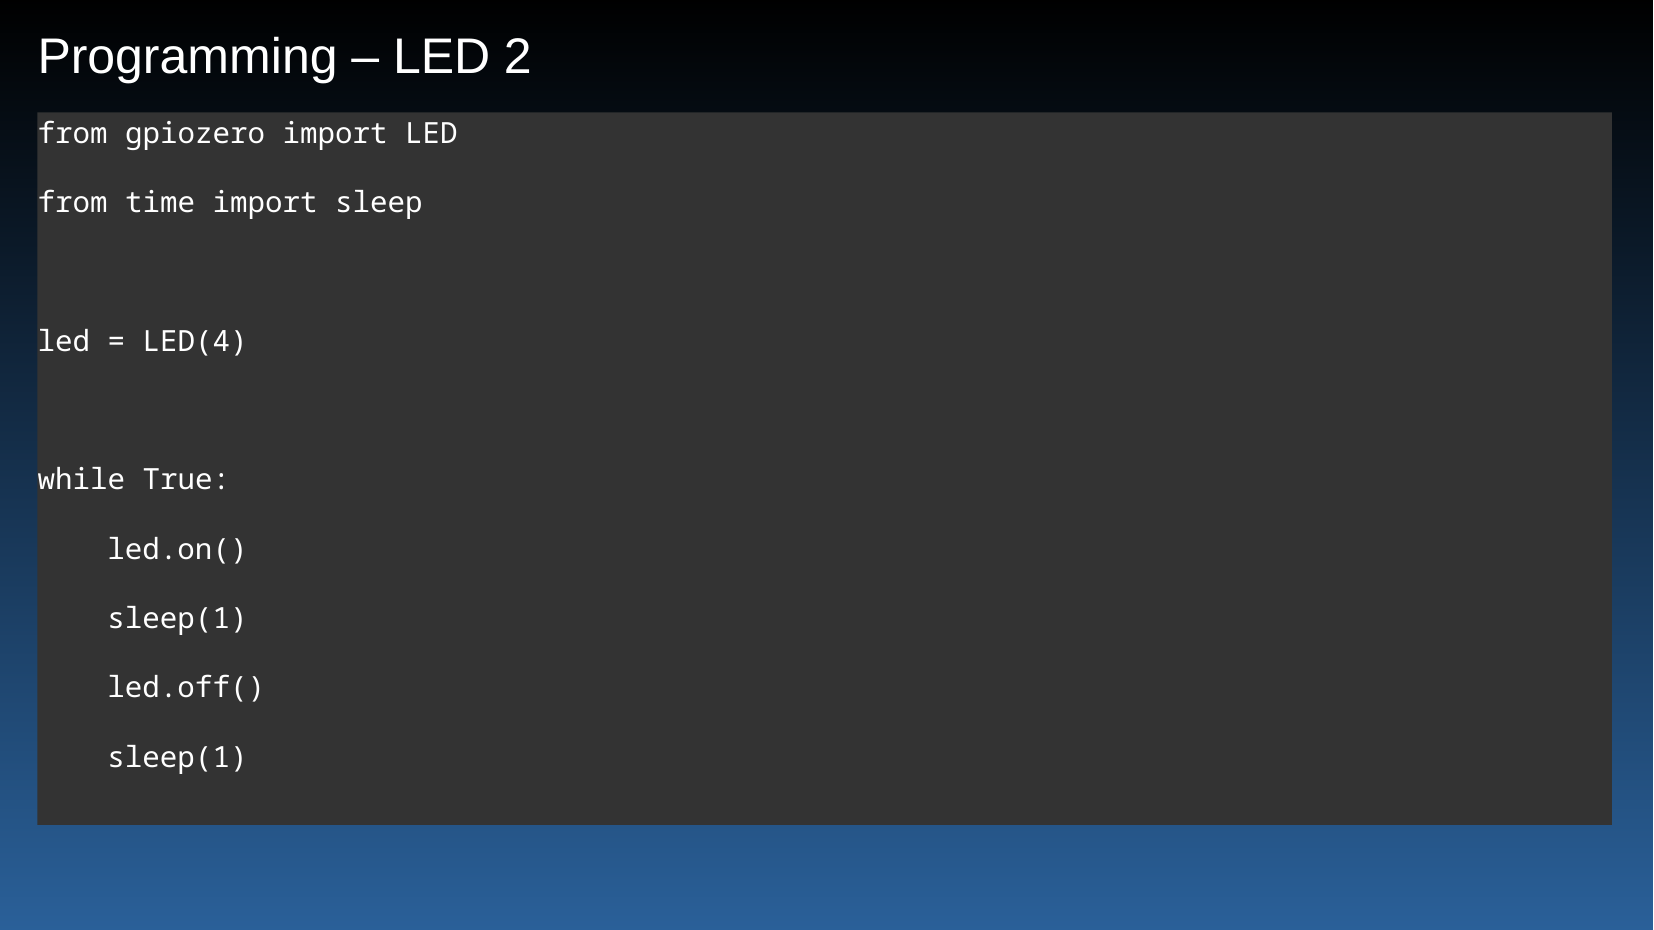

# Programming – LED 2
from gpiozero import LED
from time import sleep
led = LED(4)
while True:
 led.on()
 sleep(1)
 led.off()
 sleep(1)